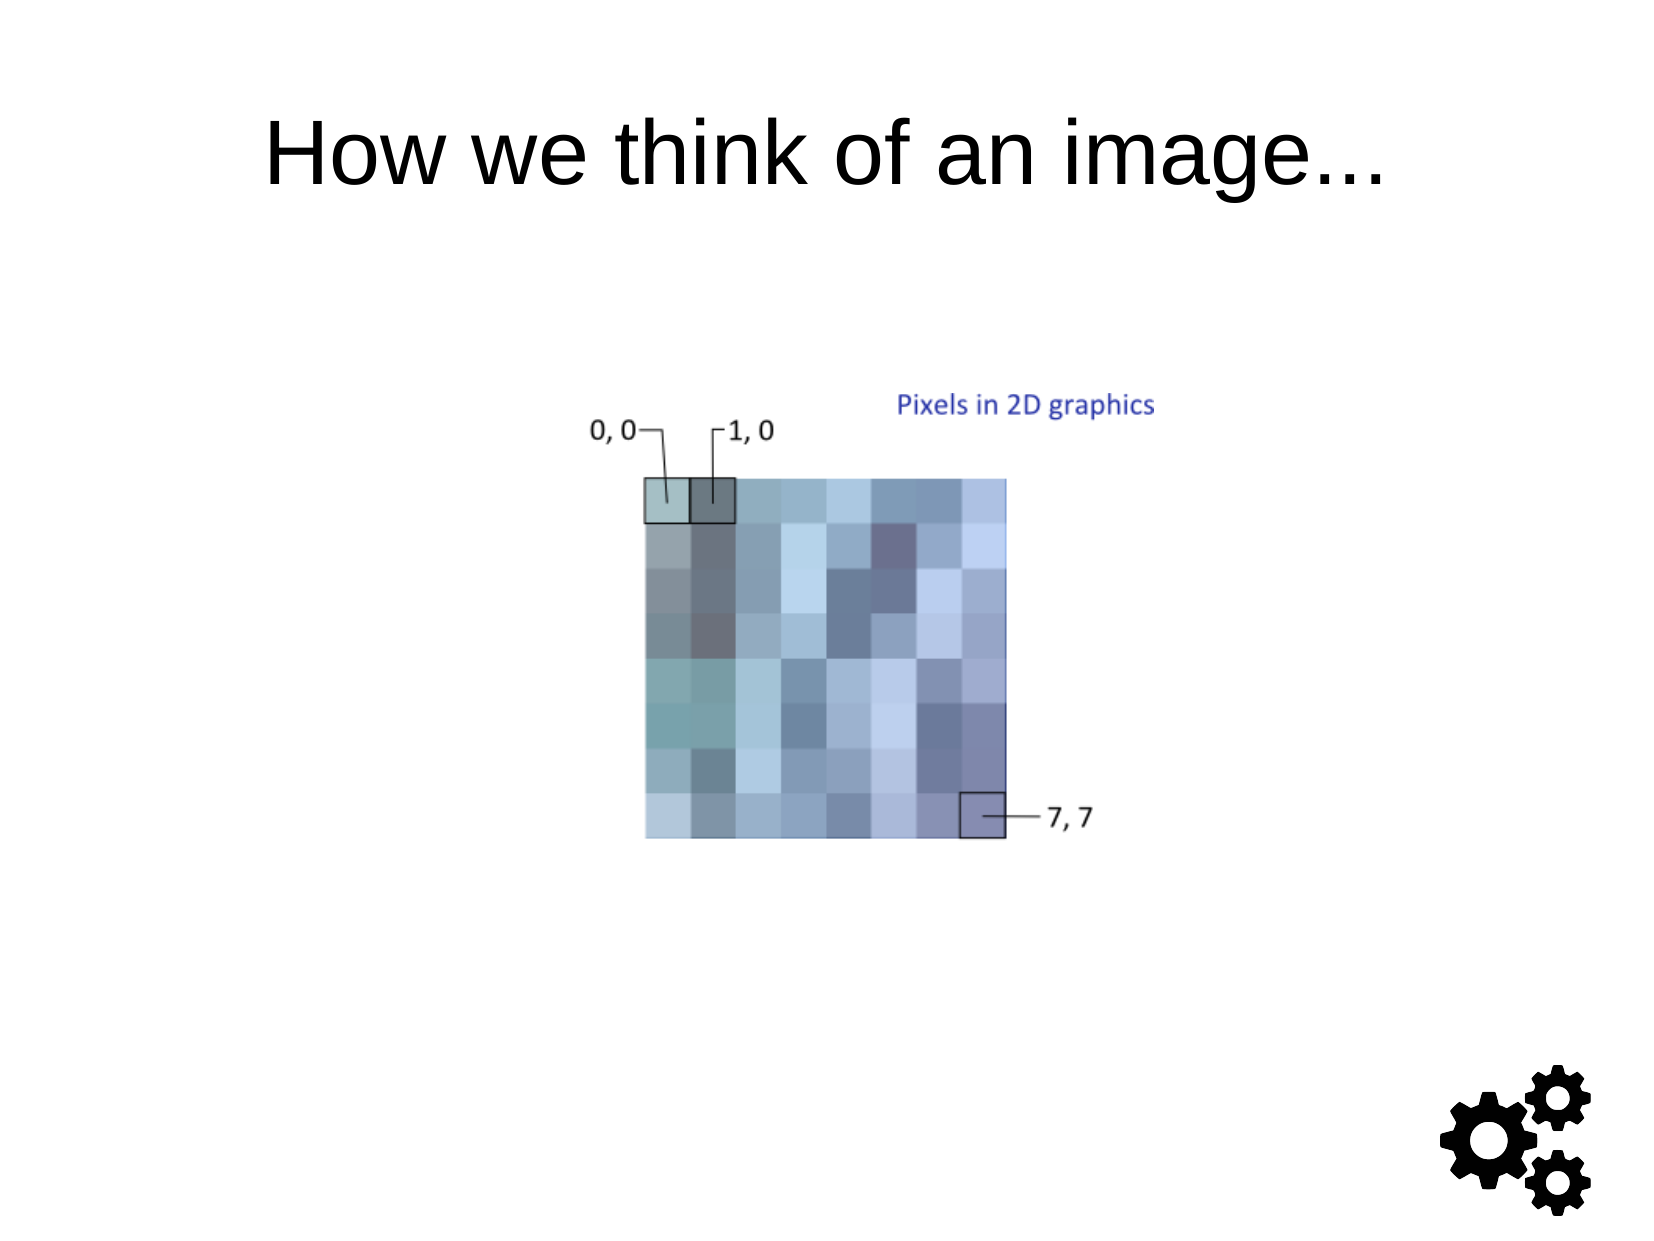

# How we think of an image...